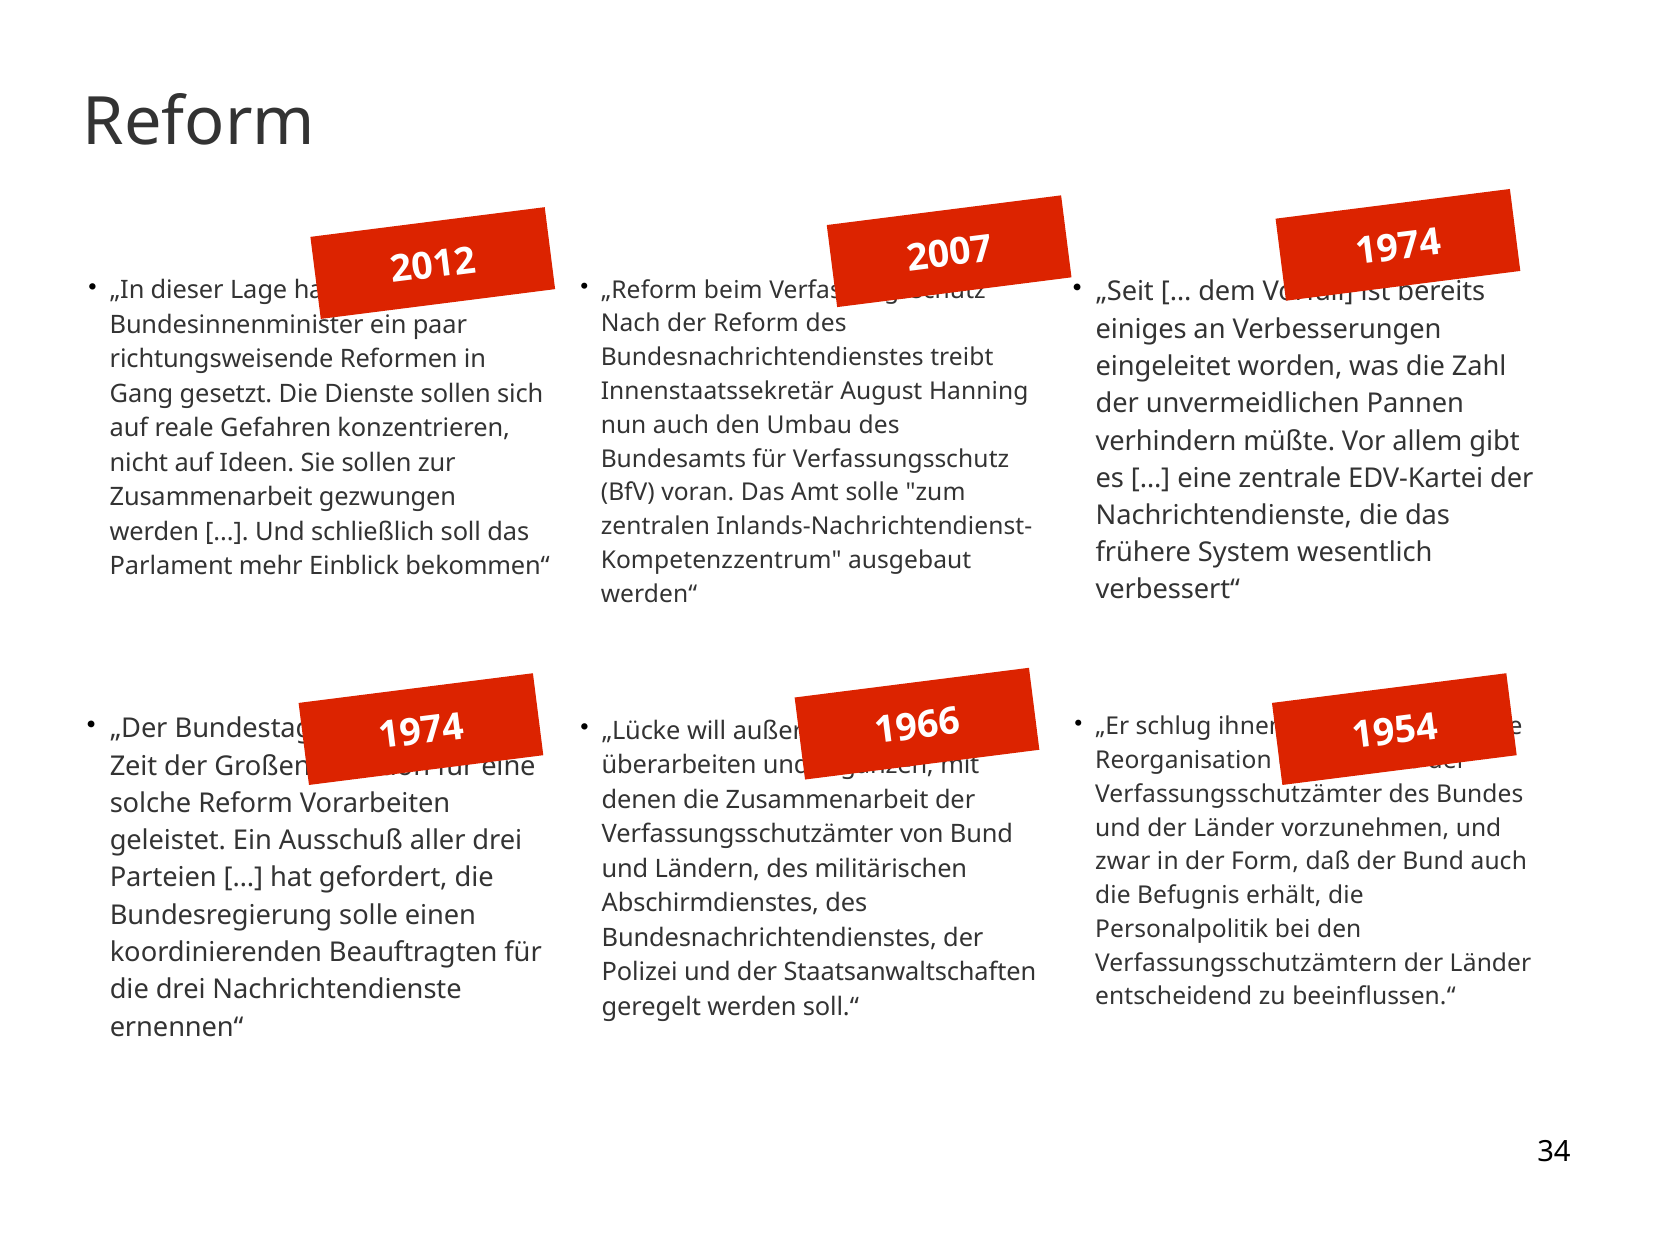

Reform
1974
2007
2012
# „In dieser Lage hat der Bundesinnenminister ein paar richtungsweisende Reformen in Gang gesetzt. Die Dienste sollen sich auf reale Gefahren konzentrieren, nicht auf Ideen. Sie sollen zur Zusammenarbeit gezwungen werden [...]. Und schließlich soll das Parlament mehr Einblick bekommen“
„Reform beim Verfassungsschutz Nach der Reform des Bundesnachrichtendienstes treibt Innenstaatssekretär August Hanning nun auch den Umbau des Bundesamts für Verfassungsschutz (BfV) voran. Das Amt solle "zum zentralen Inlands-Nachrichtendienst-Kompetenzzentrum" ausgebaut werden“
„Seit [… dem Vorfall] ist bereits einiges an Verbesserungen eingeleitet worden, was die Zahl der unvermeidlichen Pannen verhindern müßte. Vor allem gibt es […] eine zentrale EDV-Kartei der Nachrichtendienste, die das frühere System wesentlich verbessert“
1966
1974
1954
„Er schlug ihnen vor, eine allgemeine Reorganisation des Systems der Verfassungsschutzämter des Bundes und der Länder vorzunehmen, und zwar in der Form, daß der Bund auch die Befugnis erhält, die Personalpolitik bei den Verfassungsschutzämtern der Länder entscheidend zu beeinflussen.“
„Der Bundestag hat bereits zur Zeit der Großen Koalition für eine solche Reform Vorarbeiten geleistet. Ein Ausschuß aller drei Parteien […] hat gefordert, die Bundesregierung solle einen koordinierenden Beauftragten für die drei Nachrichtendienste ernennen“
„Lücke will außerdem die Richtlinien überarbeiten und ergänzen, mit denen die Zusammenarbeit der Verfassungsschutzämter von Bund und Ländern, des militärischen Abschirmdienstes, des Bundesnachrichtendienstes, der Polizei und der Staatsanwaltschaften geregelt werden soll.“
34